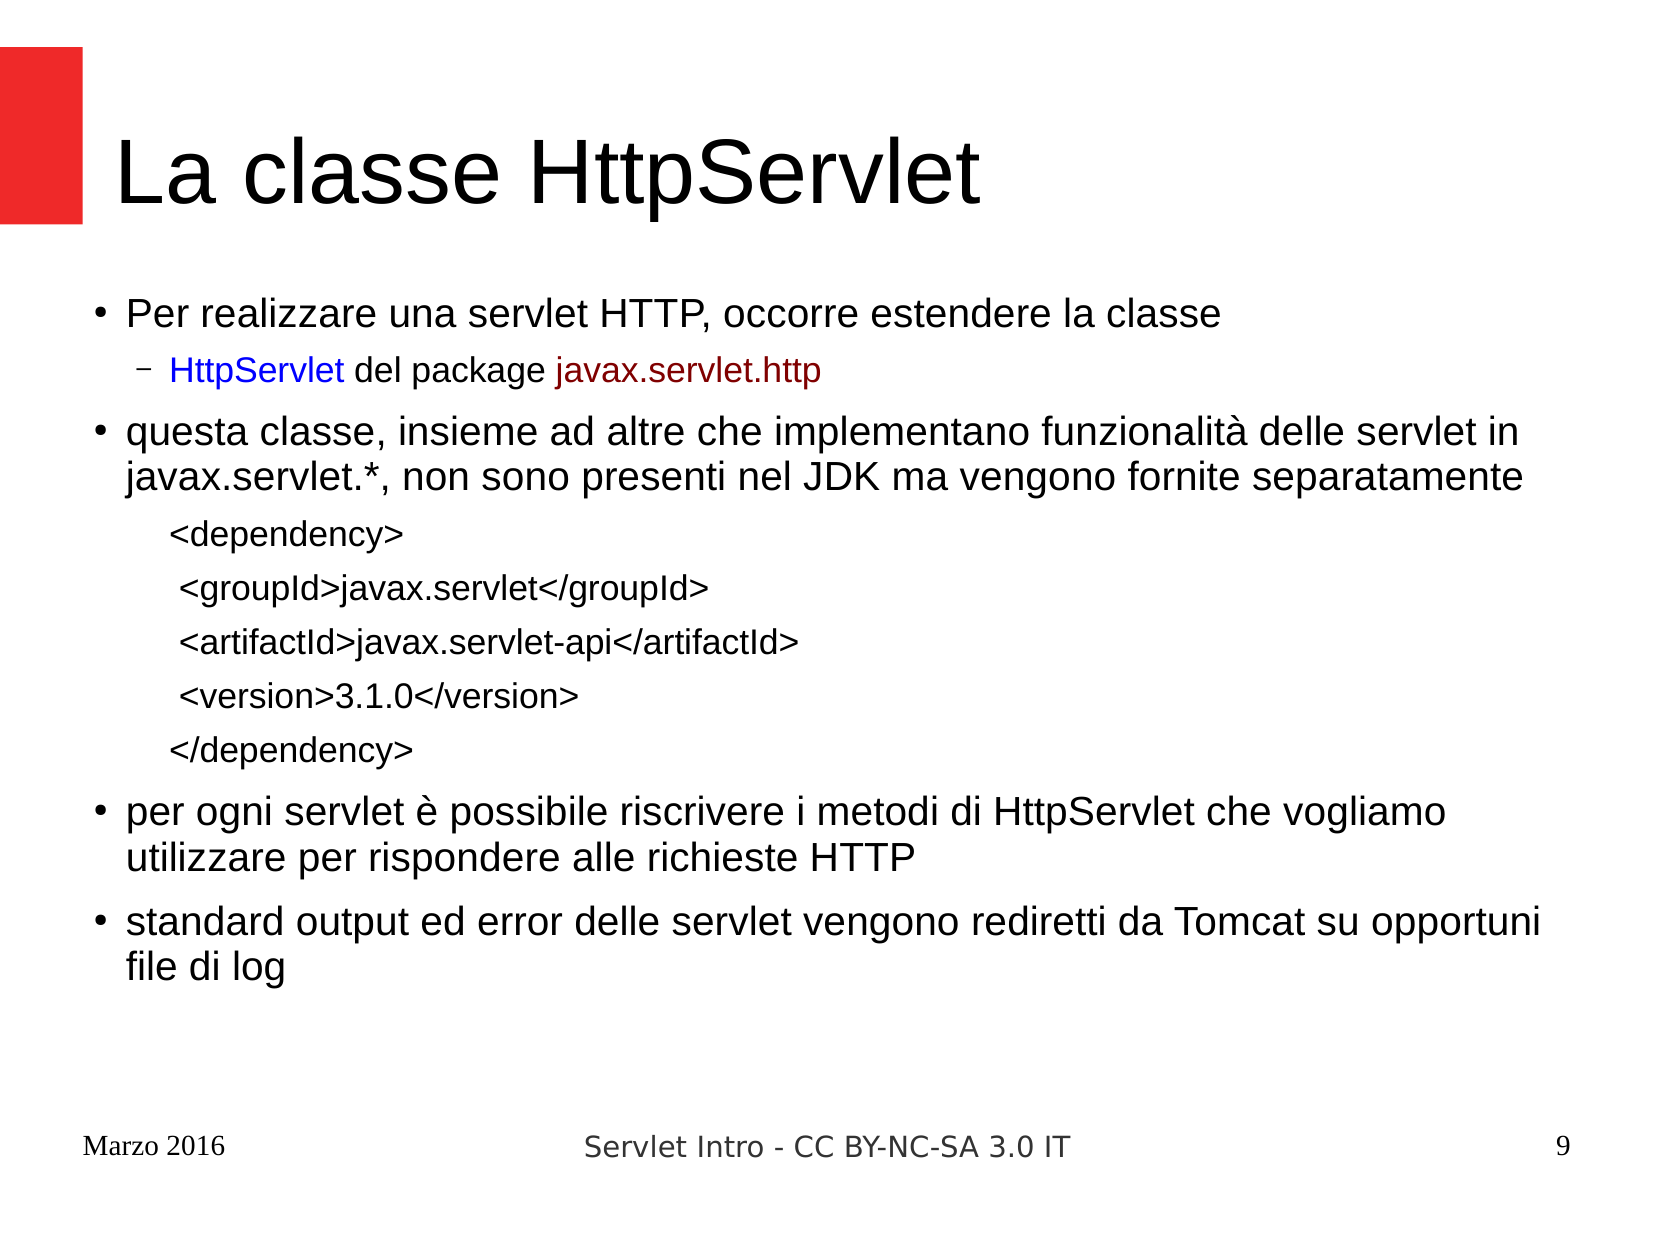

# La classe HttpServlet
Per realizzare una servlet HTTP, occorre estendere la classe
HttpServlet del package javax.servlet.http
questa classe, insieme ad altre che implementano funzionalità delle servlet in javax.servlet.*, non sono presenti nel JDK ma vengono fornite separatamente
<dependency>
 <groupId>javax.servlet</groupId>
 <artifactId>javax.servlet-api</artifactId>
 <version>3.1.0</version>
</dependency>
per ogni servlet è possibile riscrivere i metodi di HttpServlet che vogliamo utilizzare per rispondere alle richieste HTTP
standard output ed error delle servlet vengono rediretti da Tomcat su opportuni file di log
Your Date Here
Your Footer Here
9